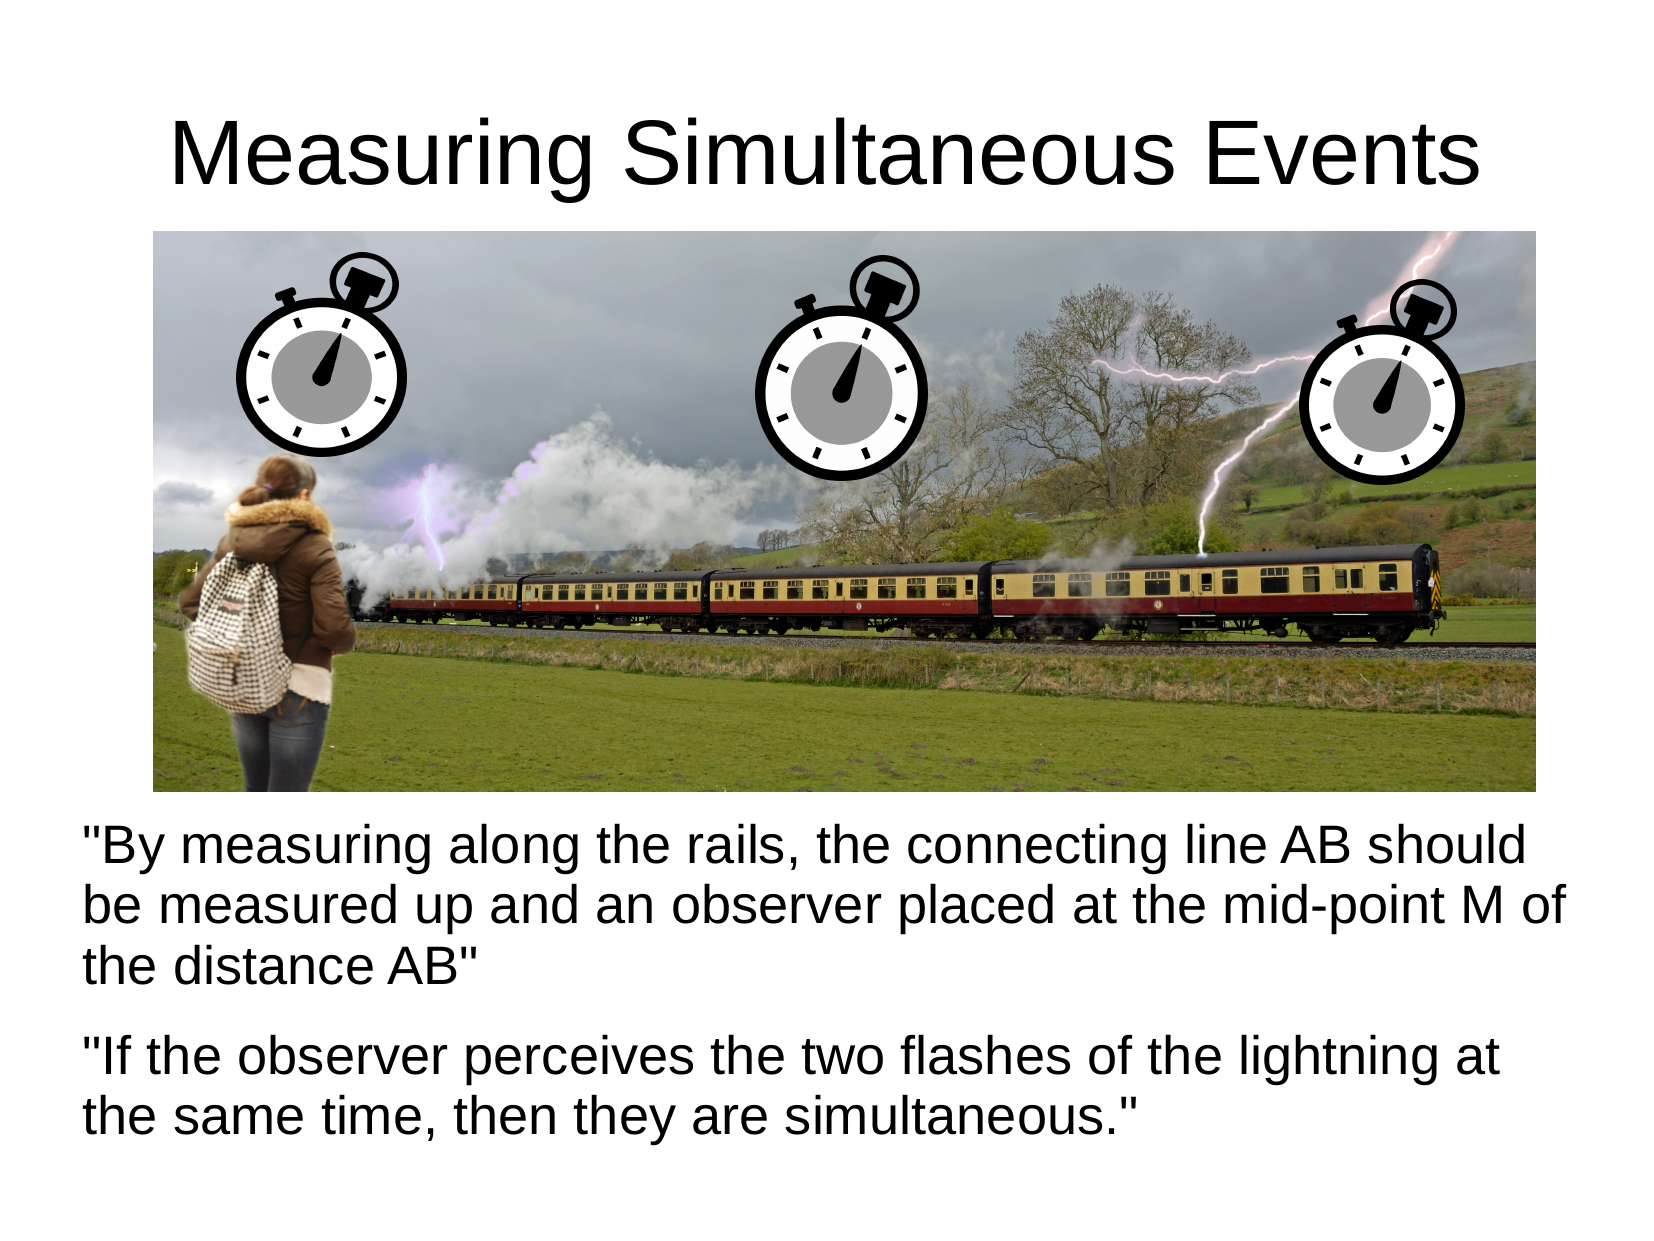

# Measuring Simultaneous Events
"By measuring along the rails, the connecting line AB should be measured up and an observer placed at the mid-point M of the distance AB"
"If the observer perceives the two flashes of the lightning at the same time, then they are simultaneous."